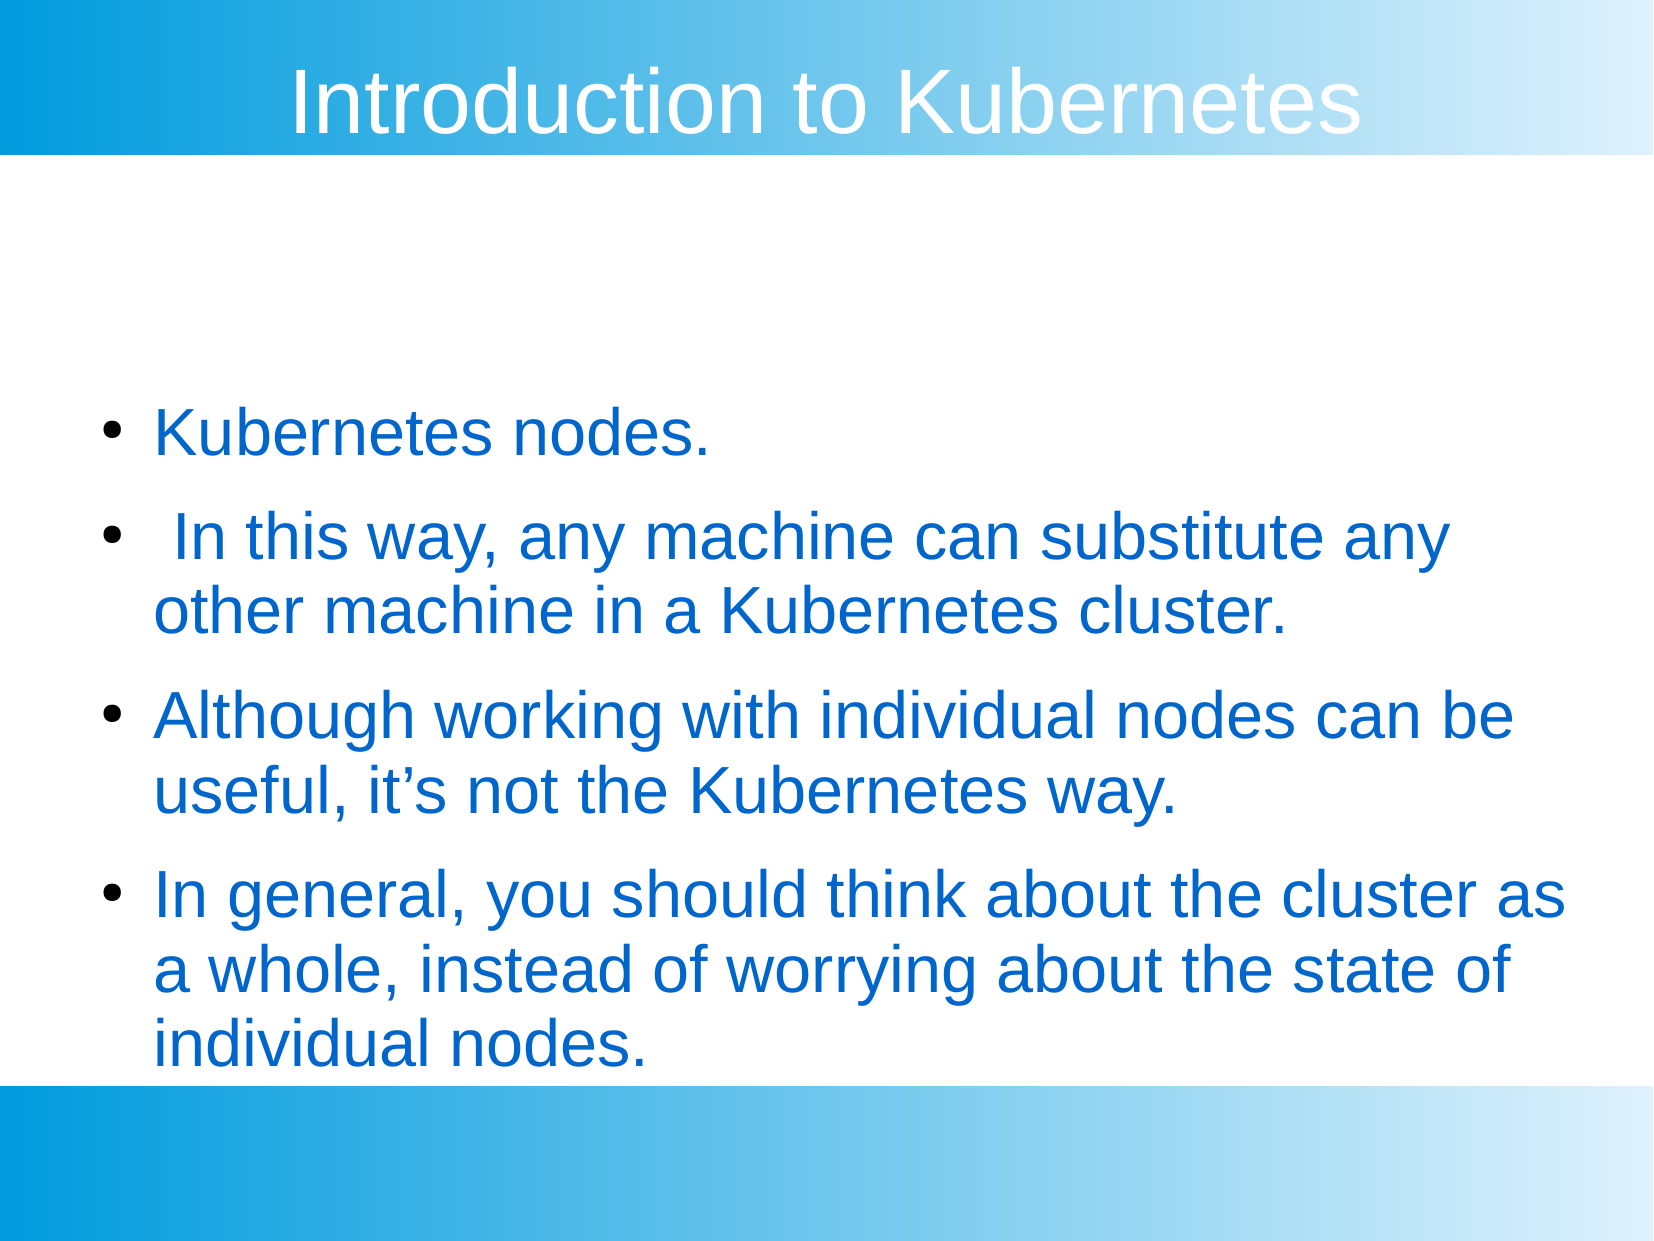

# Introduction to Kubernetes
Kubernetes nodes.
 In this way, any machine can substitute any other machine in a Kubernetes cluster.
Although working with individual nodes can be useful, it’s not the Kubernetes way.
In general, you should think about the cluster as a whole, instead of worrying about the state of individual nodes.